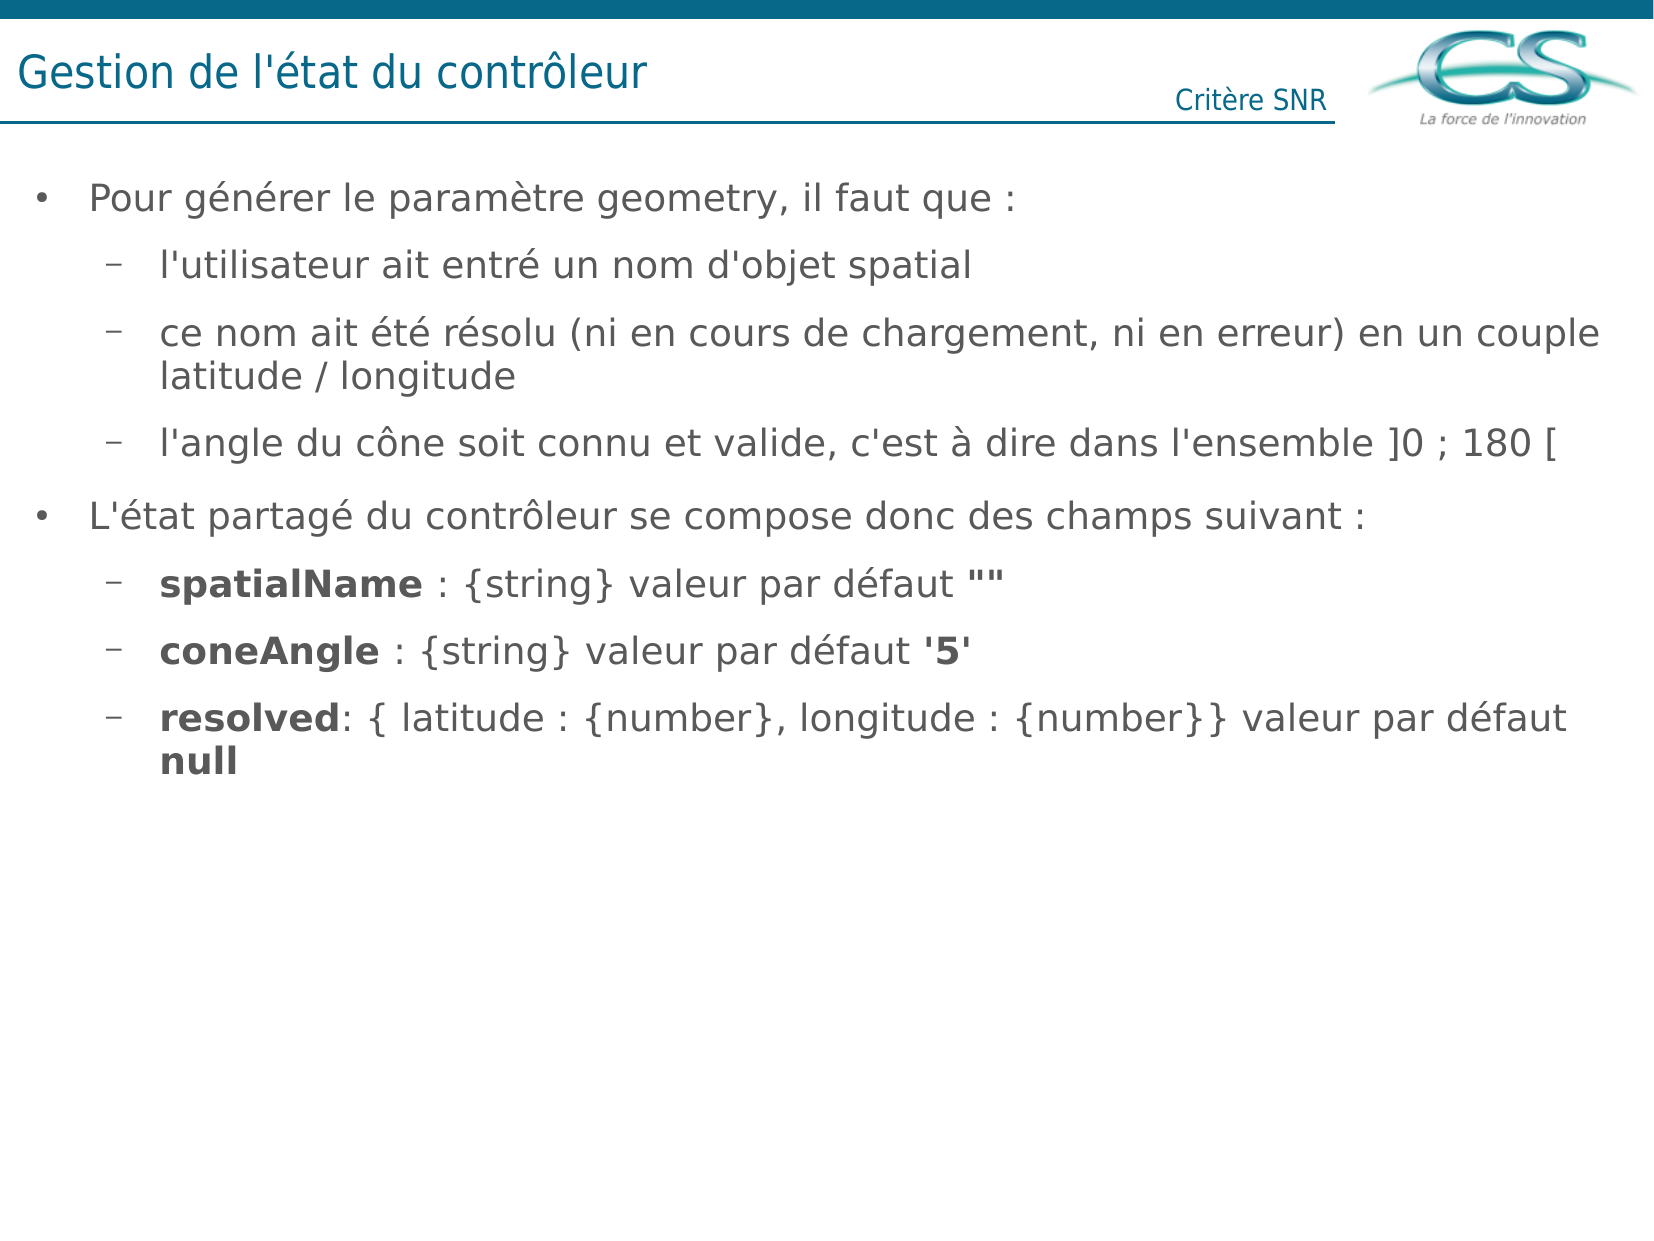

Gestion de l'état du contrôleur
Critère SNR
# Pour générer le paramètre geometry, il faut que :
l'utilisateur ait entré un nom d'objet spatial
ce nom ait été résolu (ni en cours de chargement, ni en erreur) en un couple latitude / longitude
l'angle du cône soit connu et valide, c'est à dire dans l'ensemble ]0 ; 180 [
L'état partagé du contrôleur se compose donc des champs suivant :
spatialName : {string} valeur par défaut ""
coneAngle : {string} valeur par défaut '5'
resolved: { latitude : {number}, longitude : {number}} valeur par défaut null